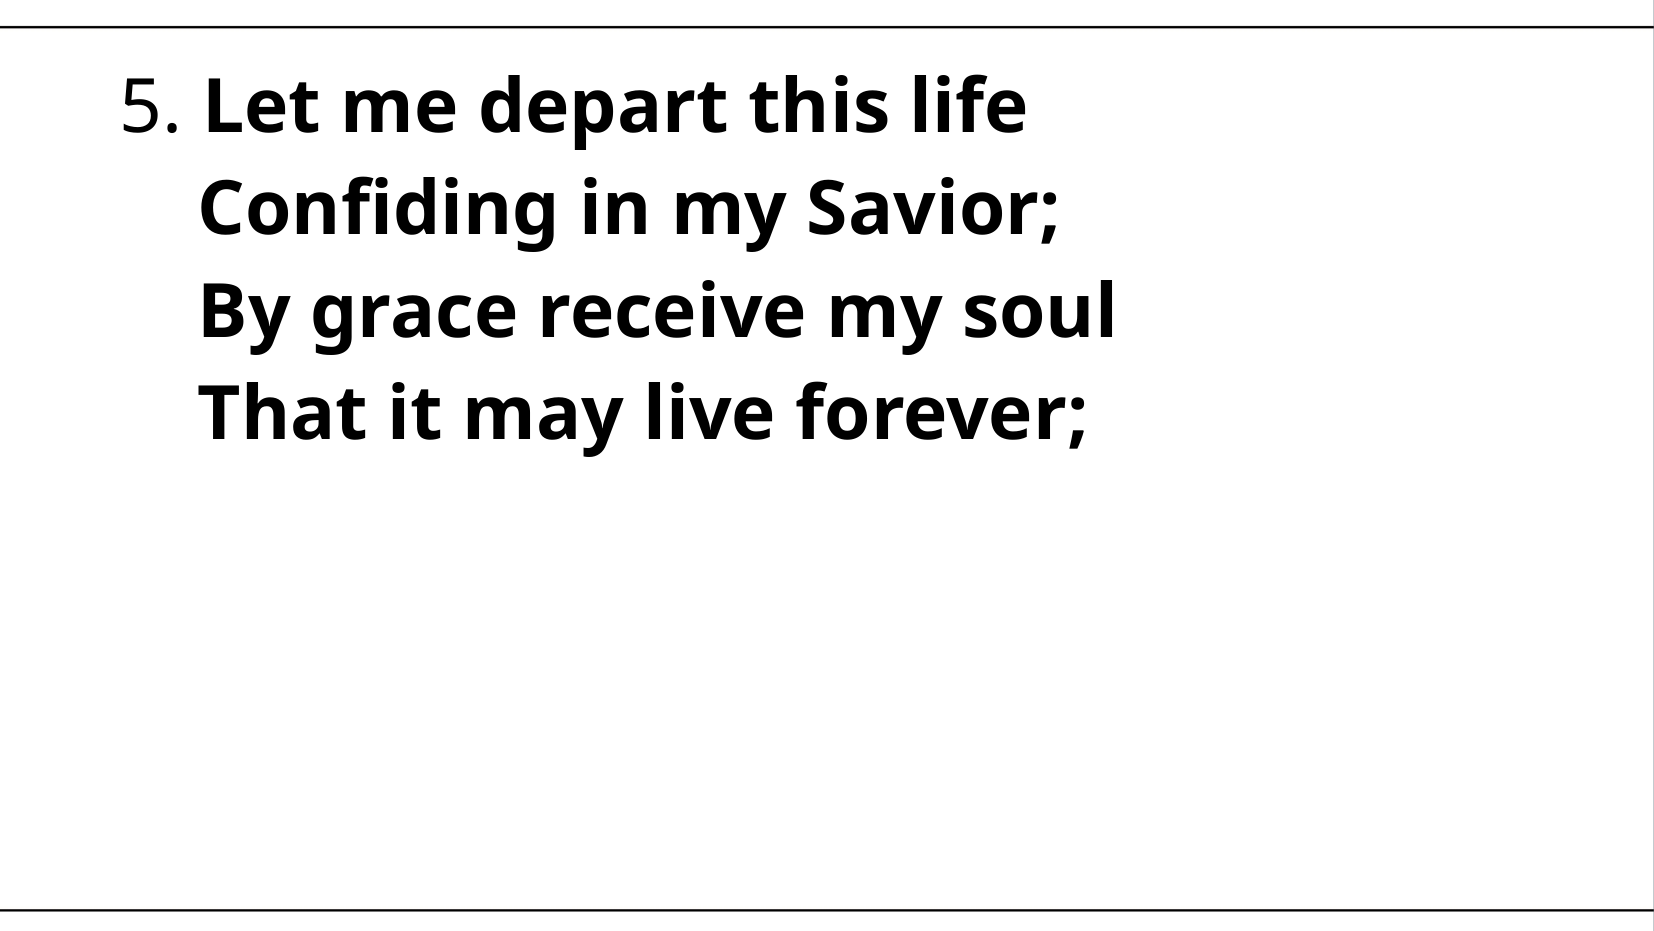

5. Let me depart this life
 Confiding in my Savior;
 By grace receive my soul
 That it may live forever;